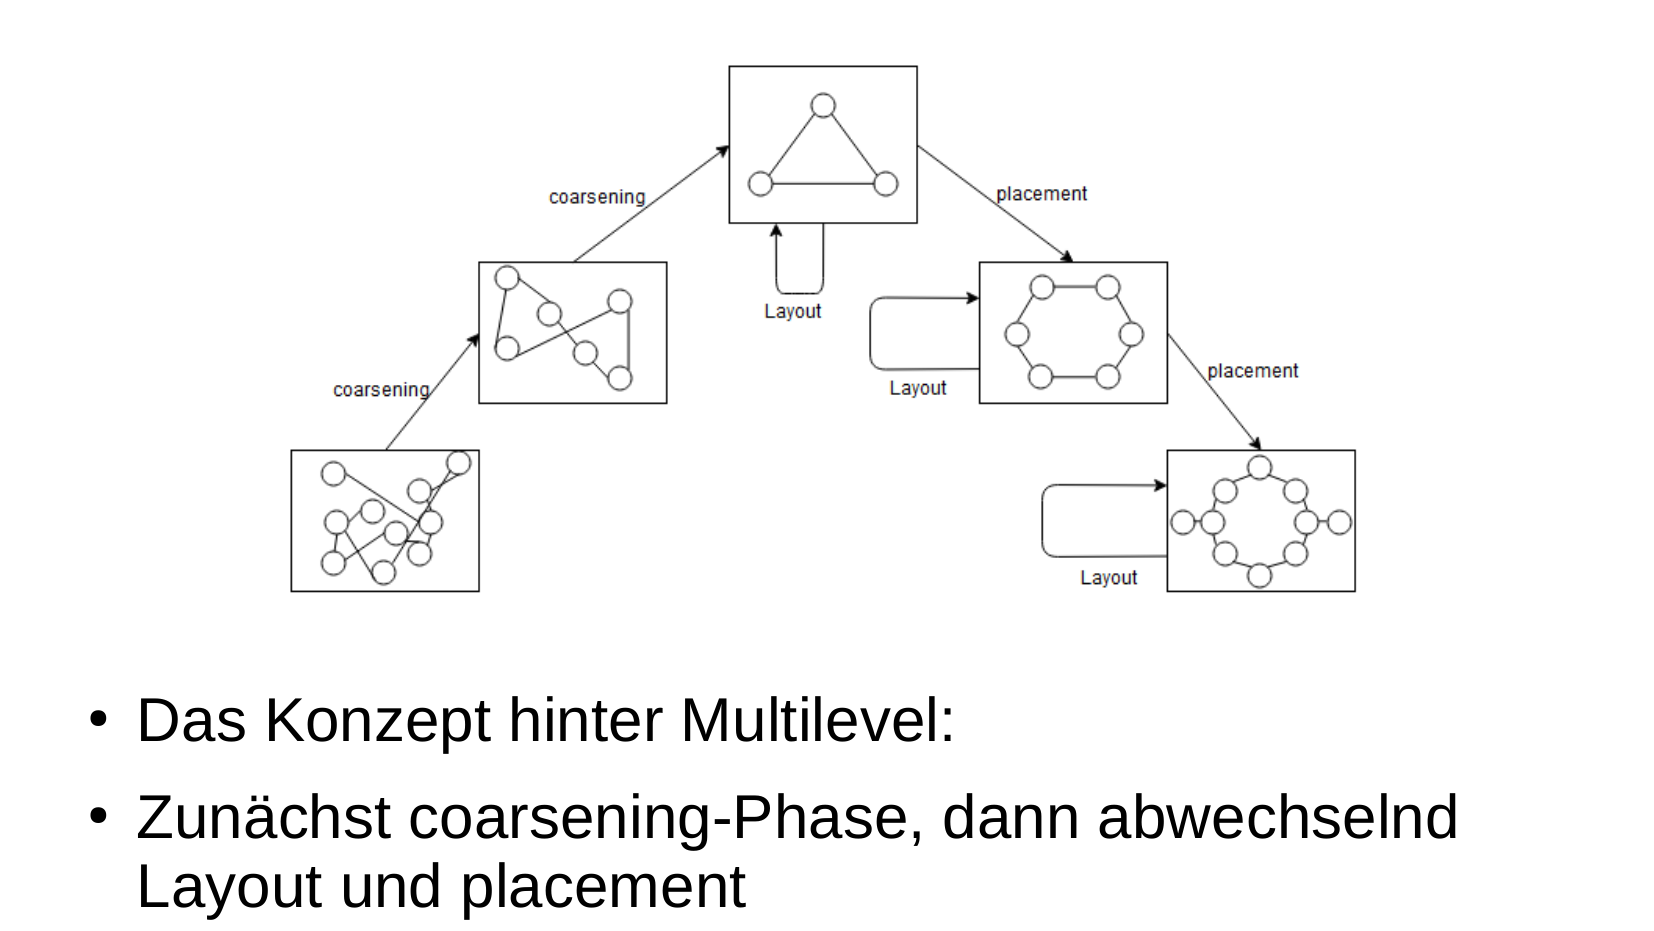

# Das Konzept hinter Multilevel:
Zunächst coarsening-Phase, dann abwechselnd Layout und placement